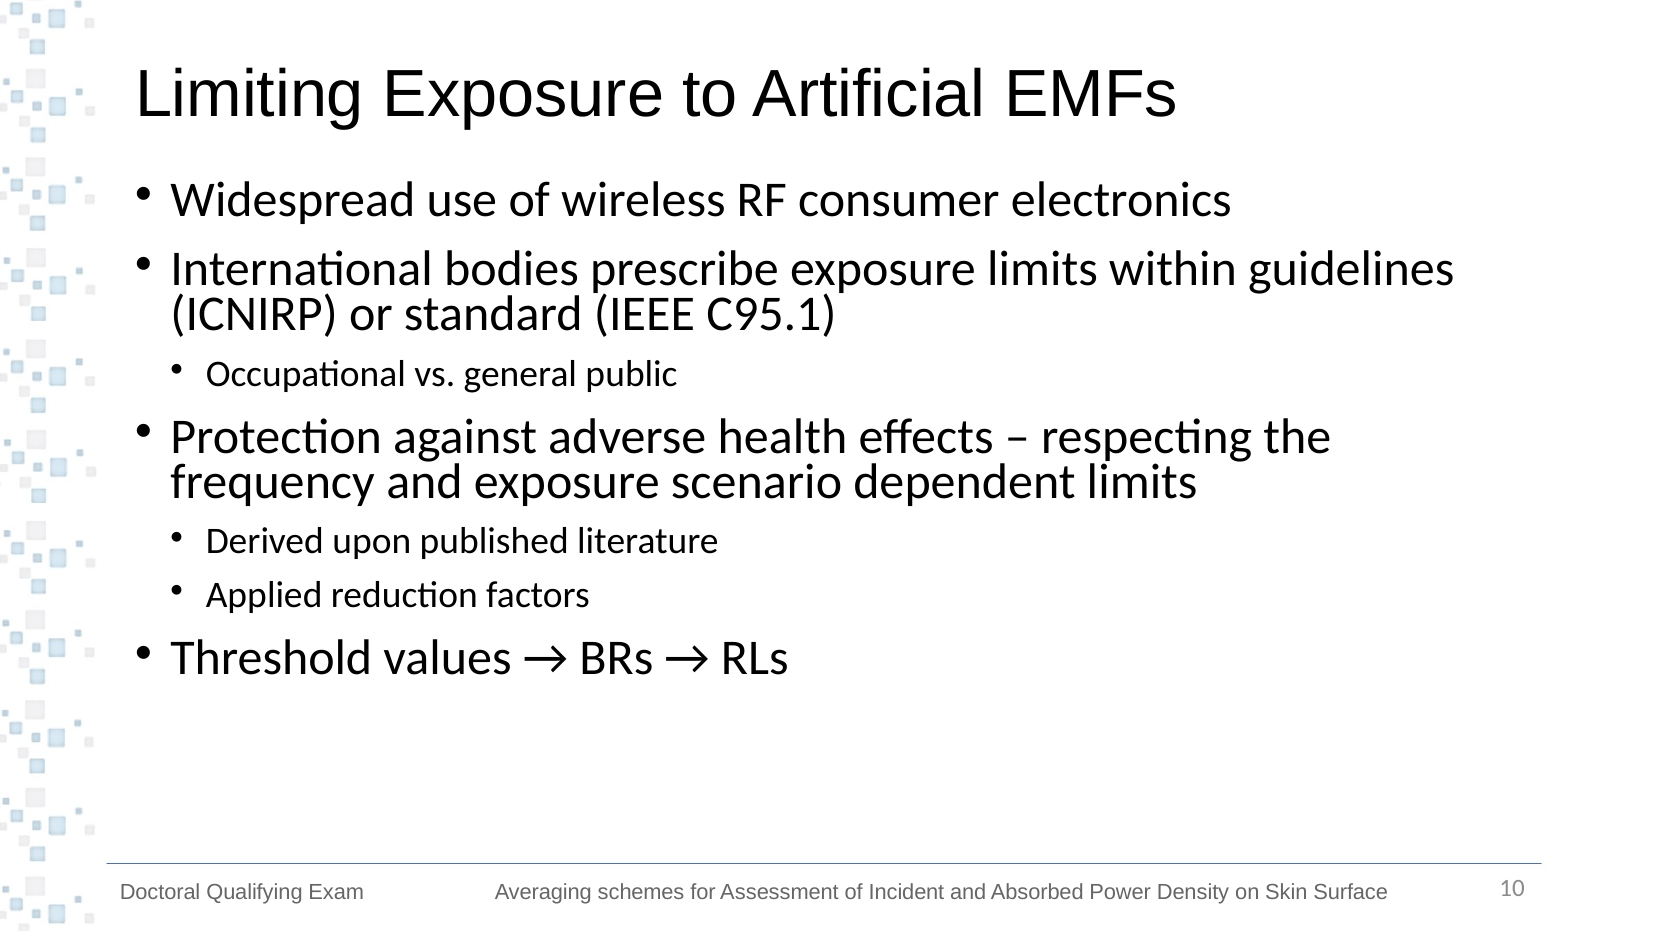

# Limiting Exposure to Artificial EMFs
Widespread use of wireless RF consumer electronics
International bodies prescribe exposure limits within guidelines (ICNIRP) or standard (IEEE C95.1)
Occupational vs. general public
Protection against adverse health effects – respecting the frequency and exposure scenario dependent limits
Derived upon published literature
Applied reduction factors
Threshold values → BRs → RLs
10
Doctoral Qualifying Exam		Averaging schemes for Assessment of Incident and Absorbed Power Density on Skin Surface